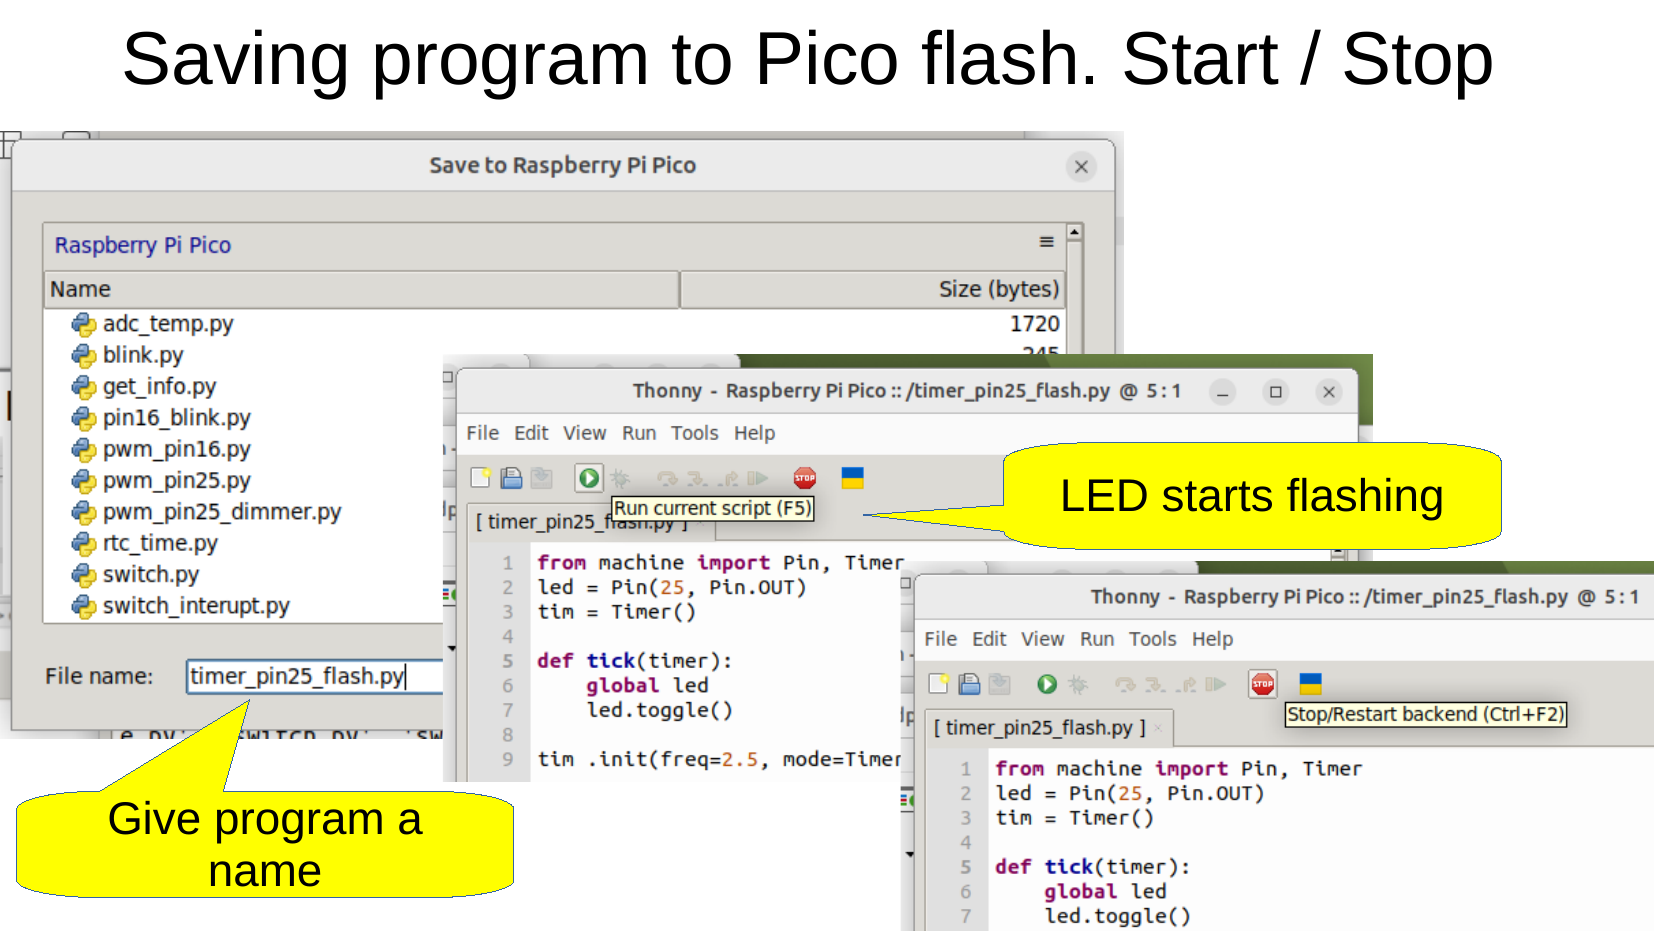

# Saving program to Pico flash. Start / Stop
LED starts flashing
Give program a name